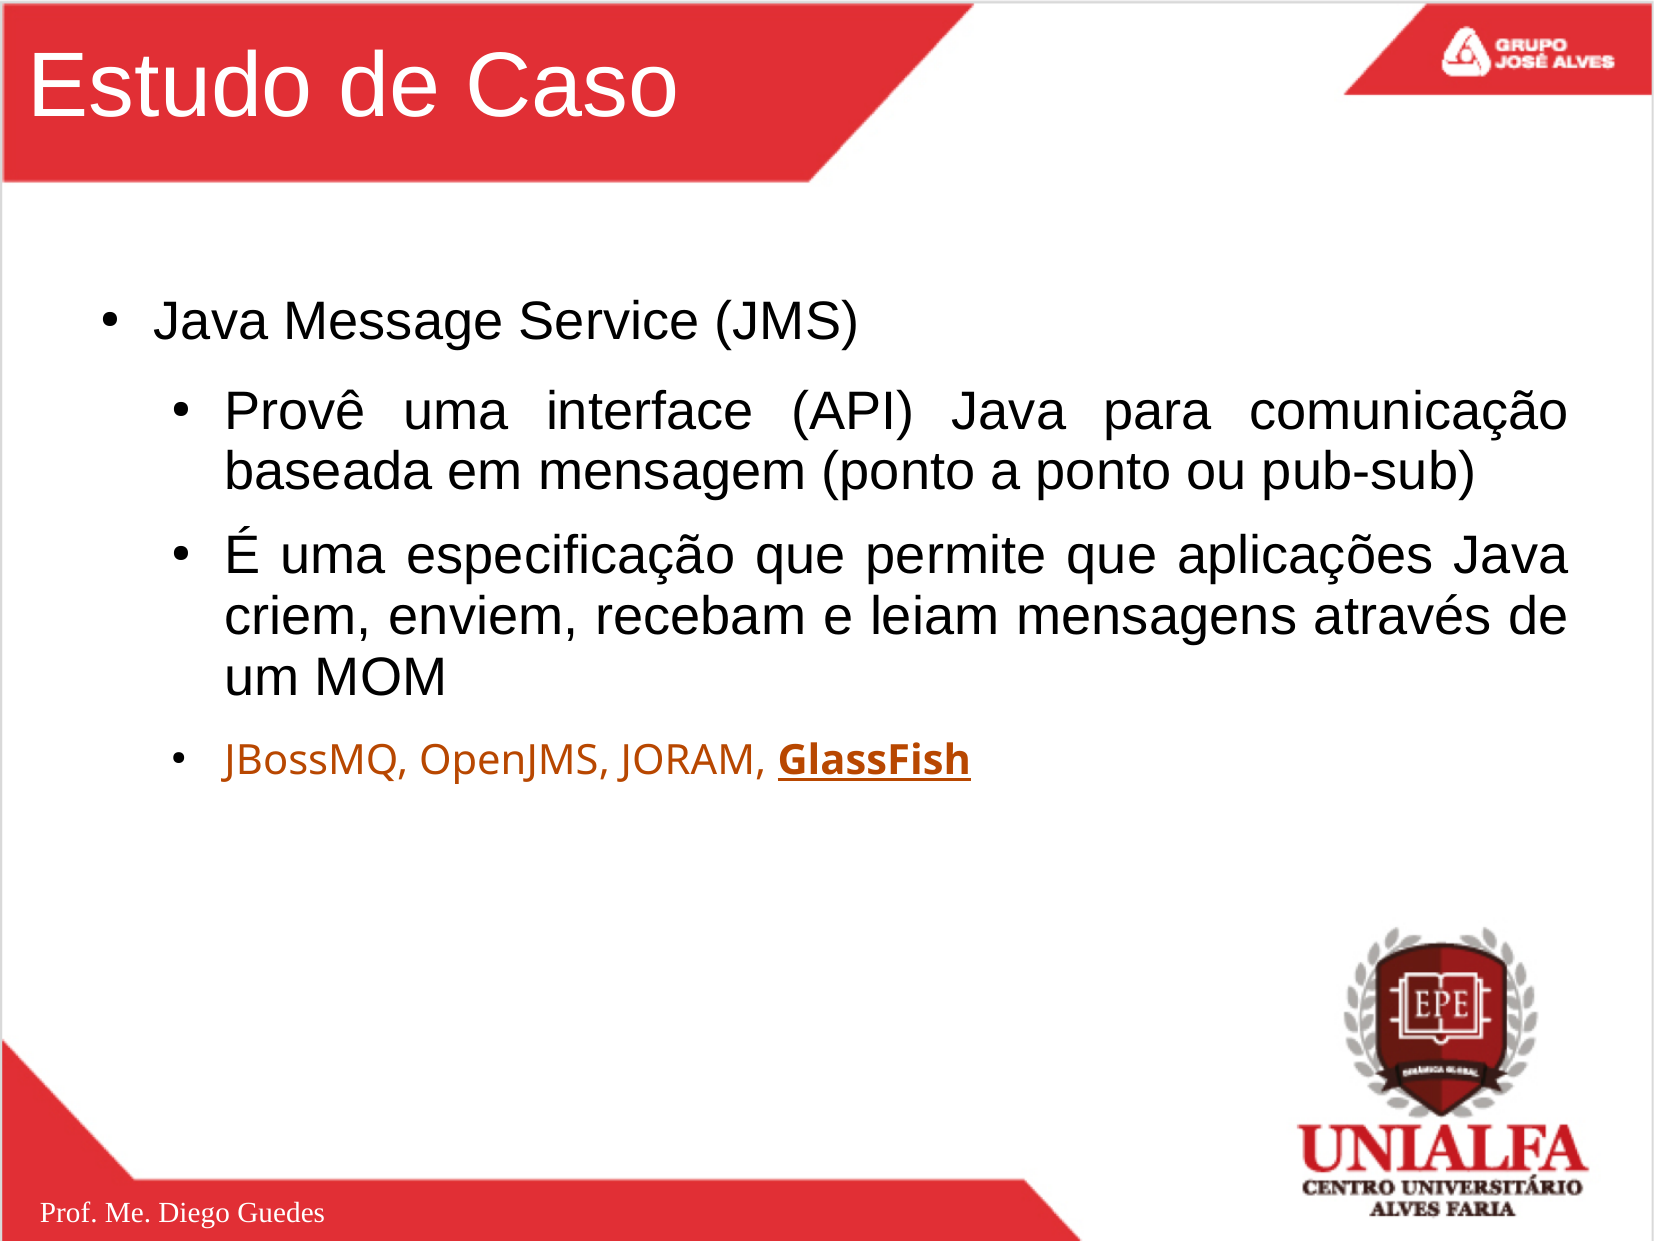

# Estudo de Caso
Java Message Service (JMS)
Provê uma interface (API) Java para comunicação baseada em mensagem (ponto a ponto ou pub-sub)
É uma especificação que permite que aplicações Java criem, enviem, recebam e leiam mensagens através de um MOM
JBossMQ, OpenJMS, JORAM, GlassFish